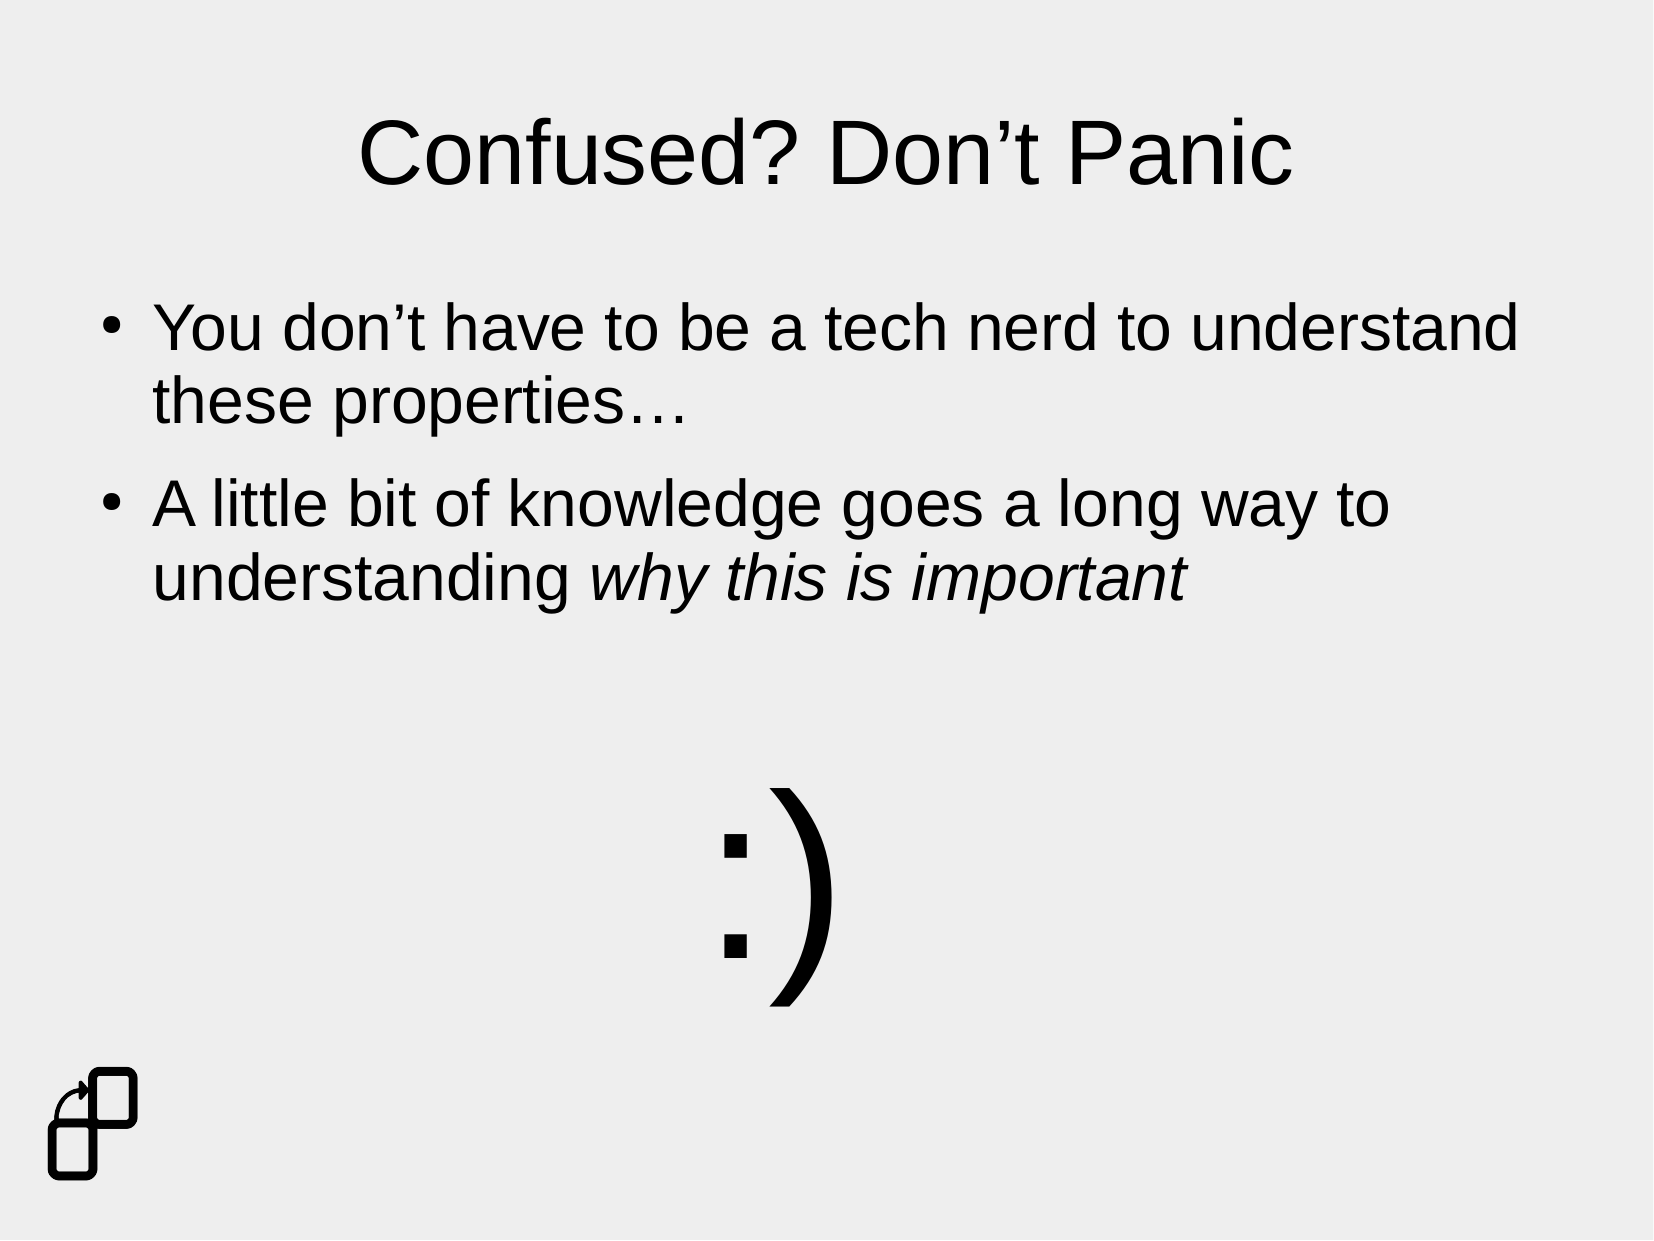

# Confused? Don’t Panic
You don’t have to be a tech nerd to understand these properties…
A little bit of knowledge goes a long way to understanding why this is important
 :)